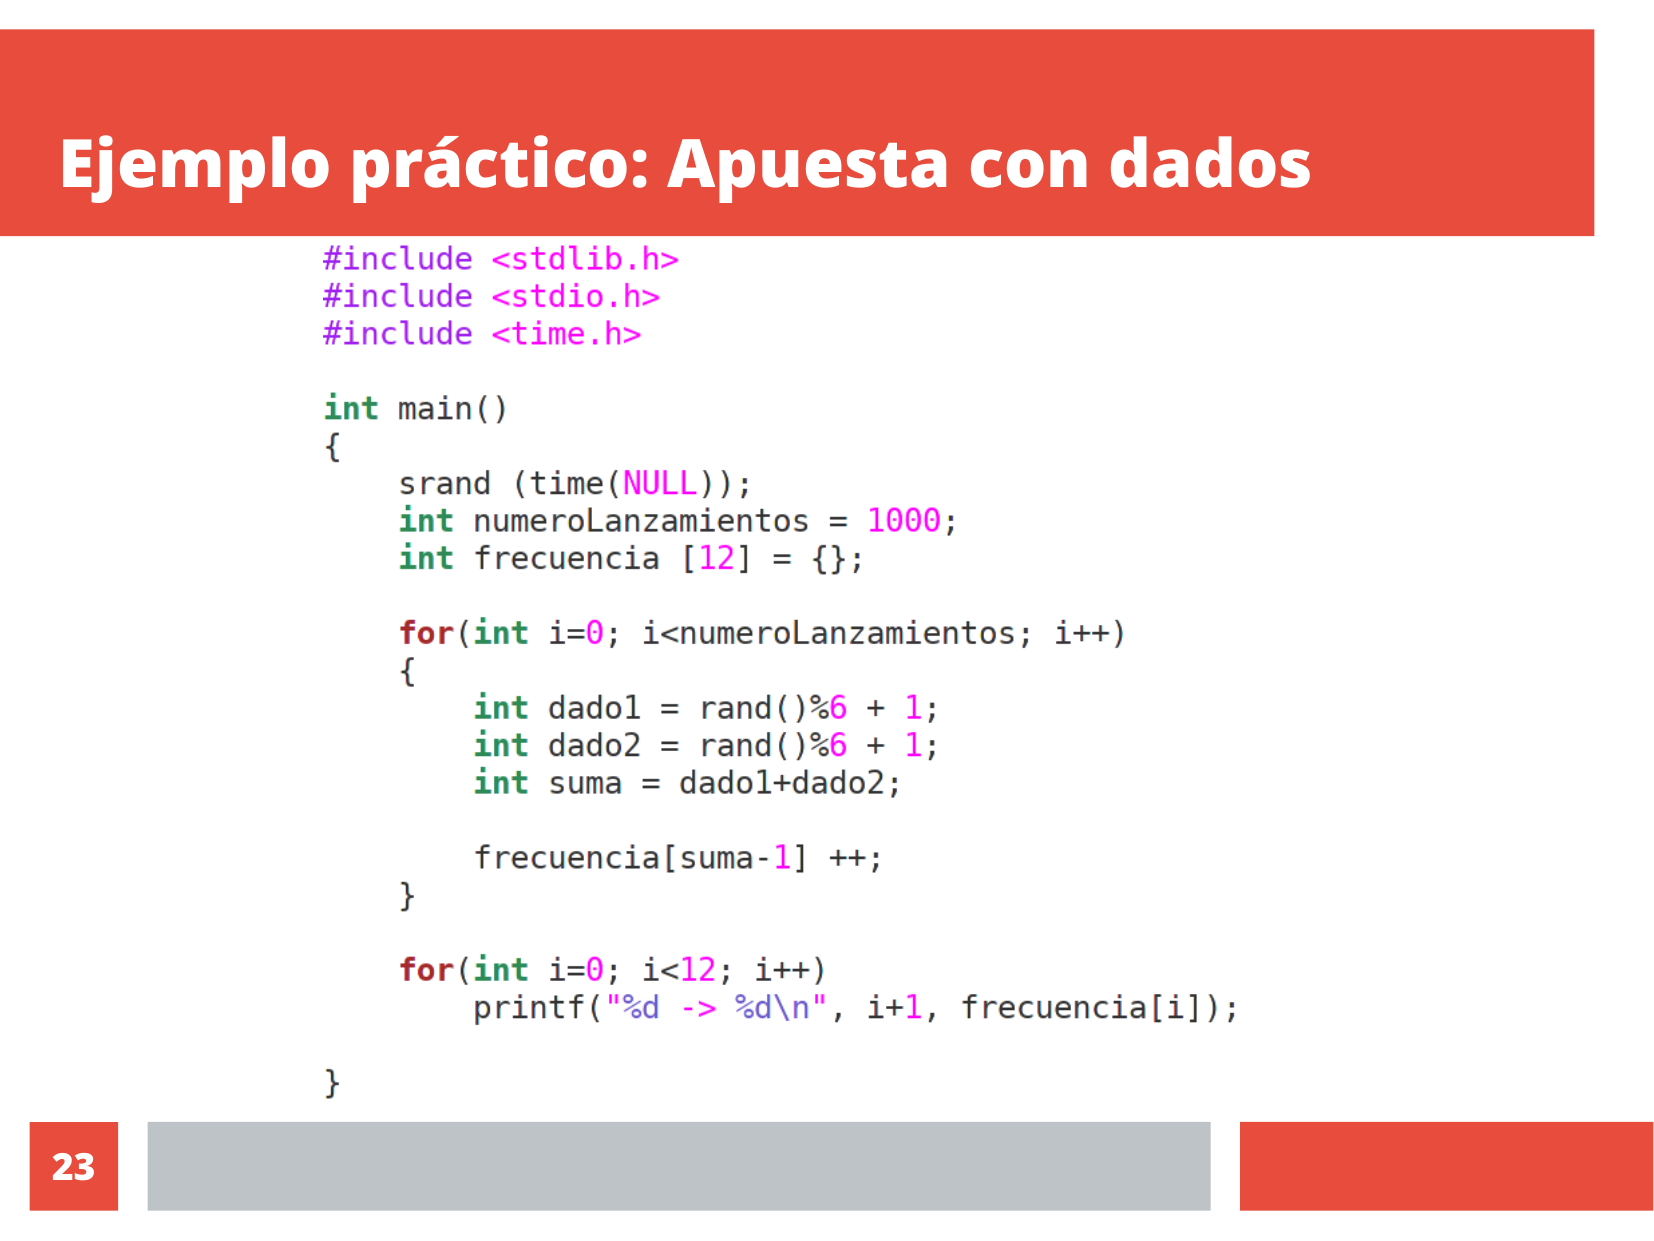

# Ejemplo práctico: Apuesta con dados
23